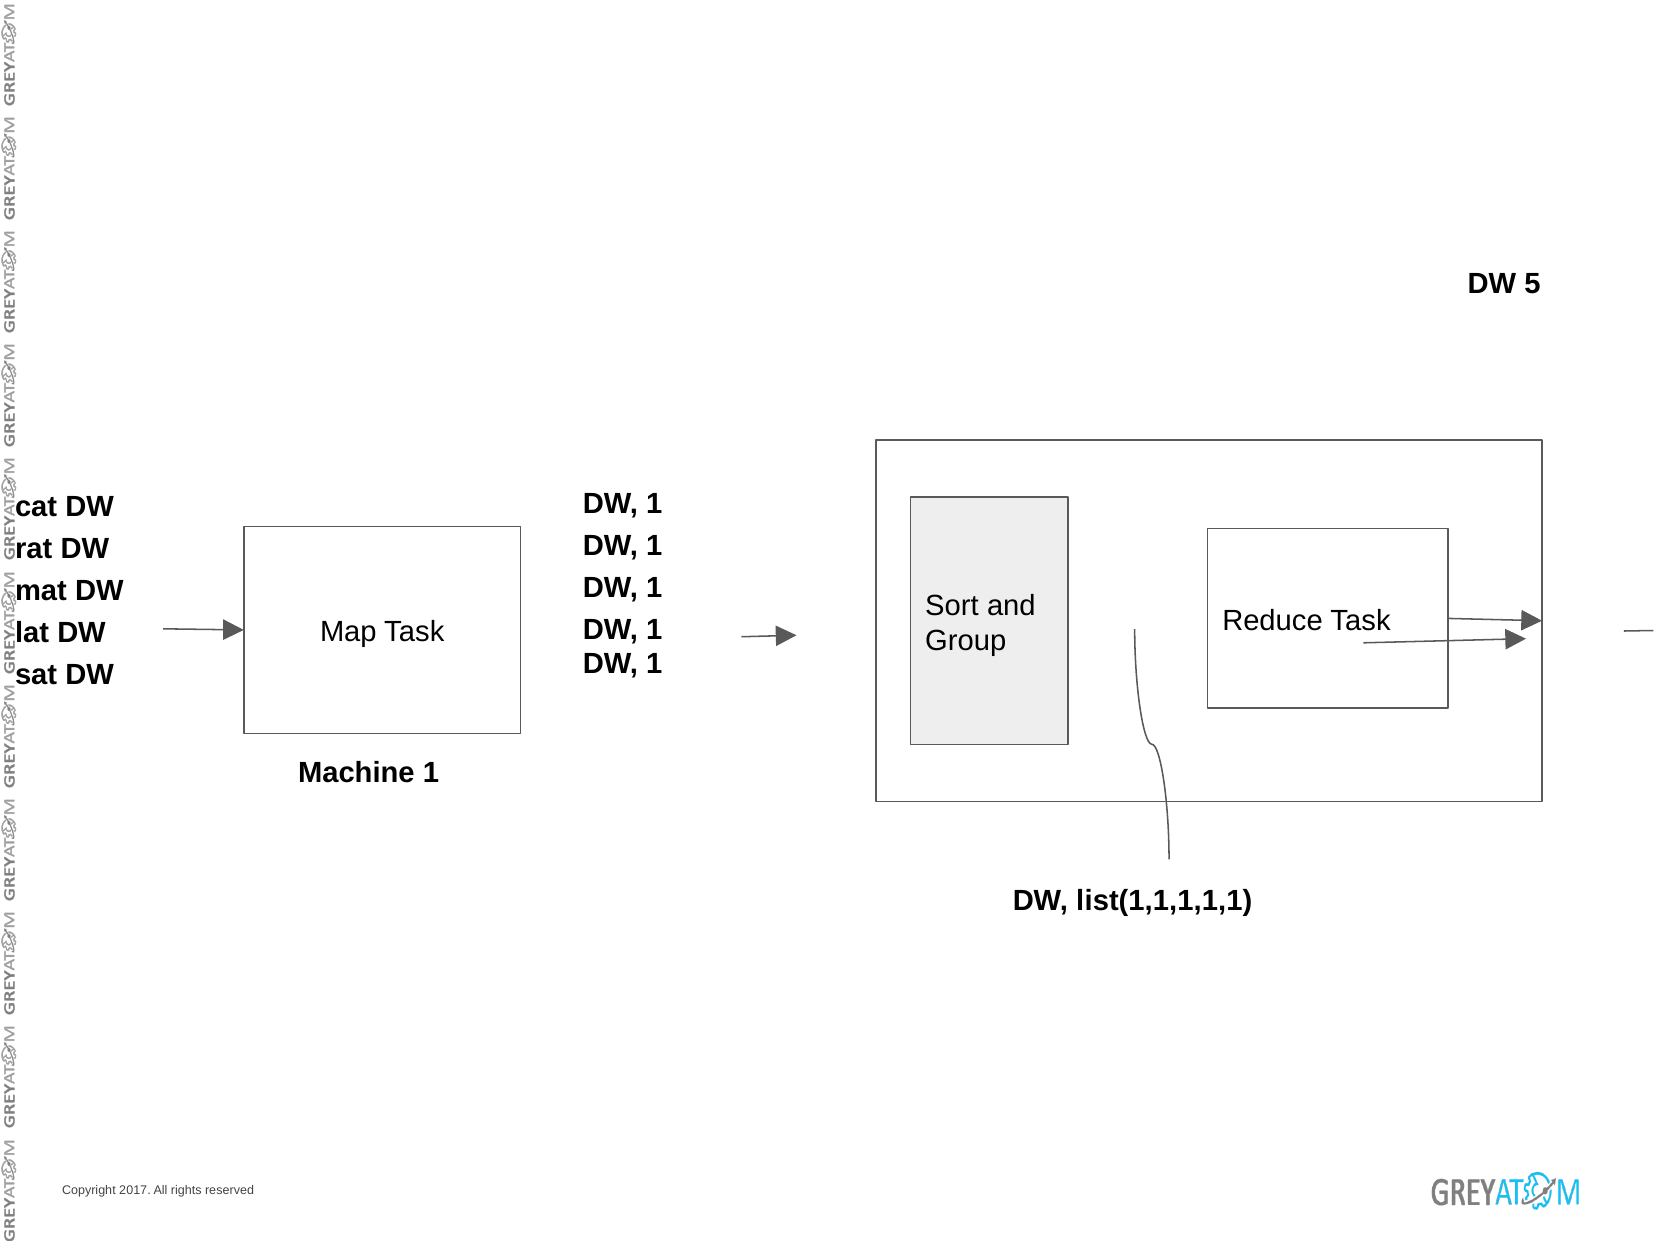

DW 5
DW, 1
DW, 1
DW, 1
DW, 1
DW, 1
cat DW
rat DW
mat DW
lat DW
sat DW
Sort and Group
Map Task
Reduce Task
Machine 1
DW, list(1,1,1,1,1)